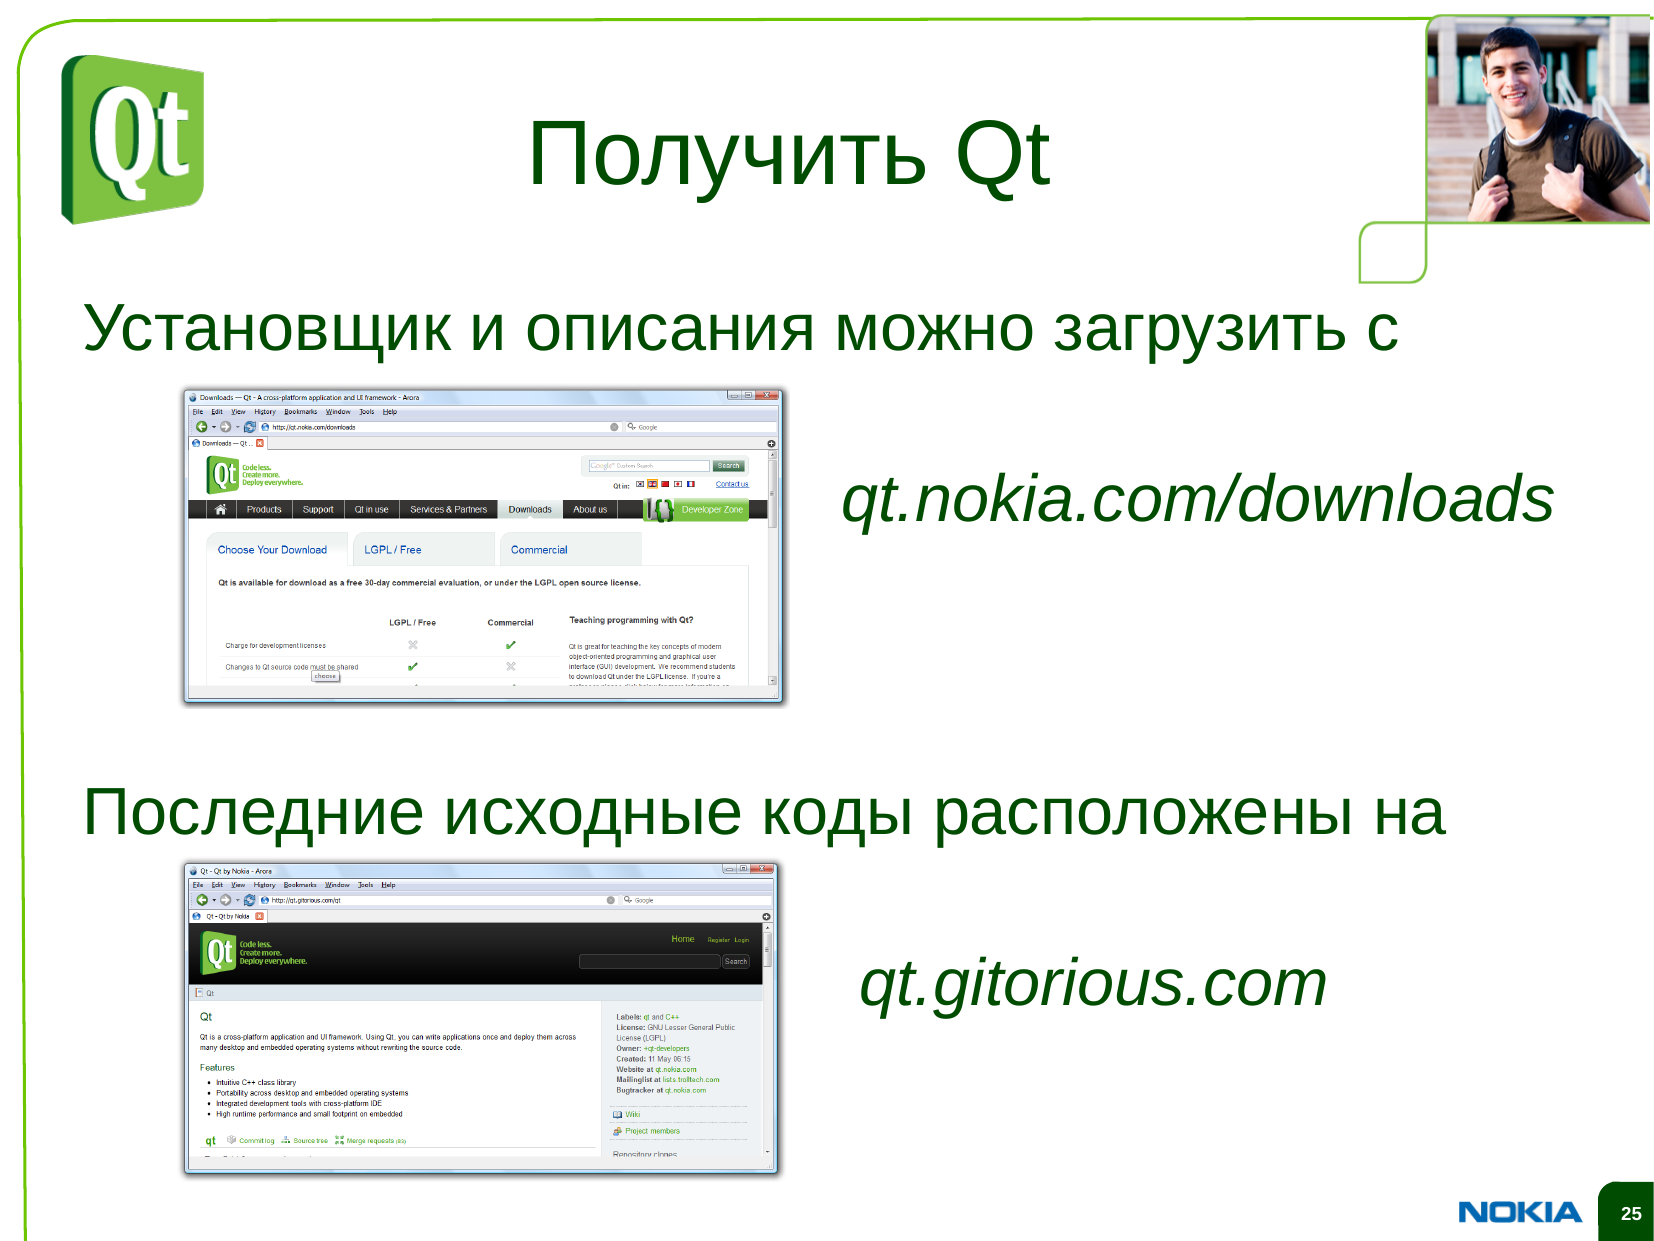

# Получить Qt
Установщик и описания можно загрузить с
 qt.nokia.com/downloads
Последние исходные коды расположены на
 qt.gitorious.com